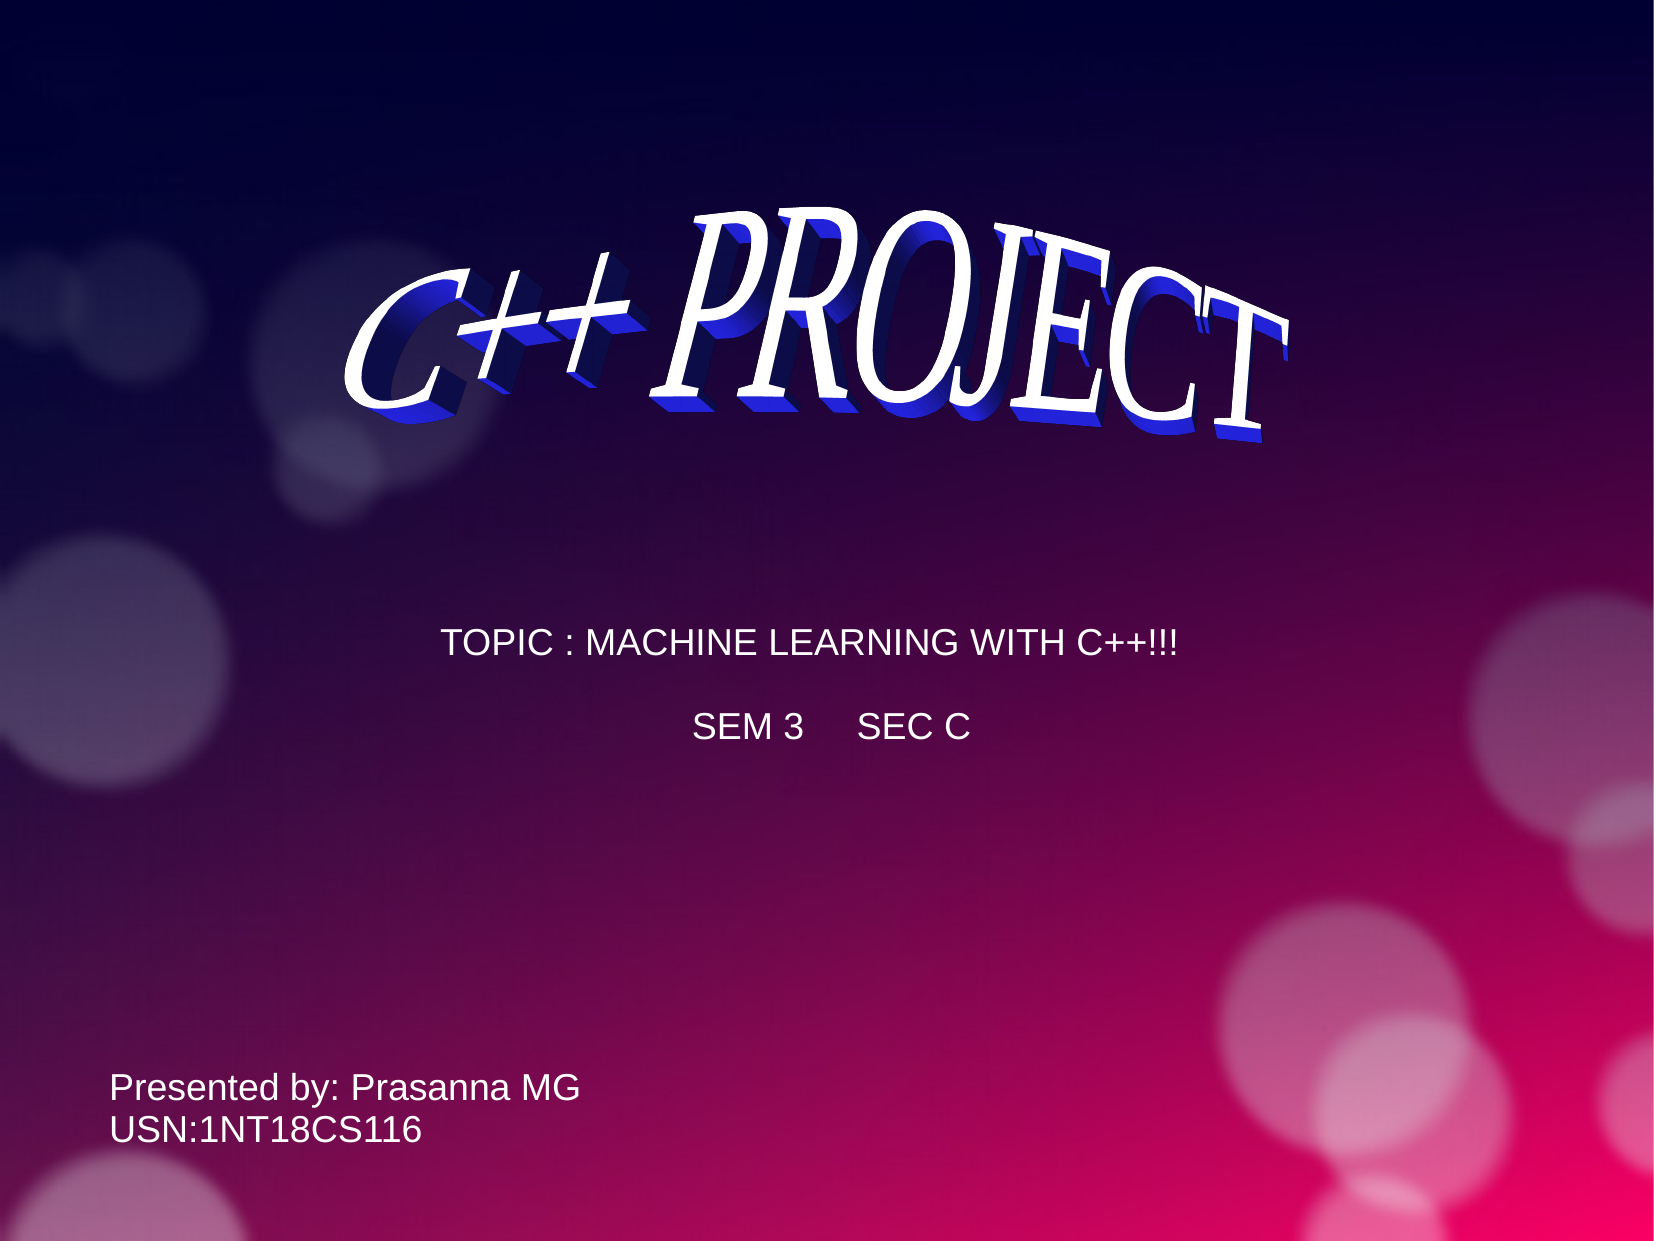

C++ PROJECT
TOPIC : MACHINE LEARNING WITH C++!!!
 SEM 3 SEC C
Presented by: Prasanna MG
USN:1NT18CS116